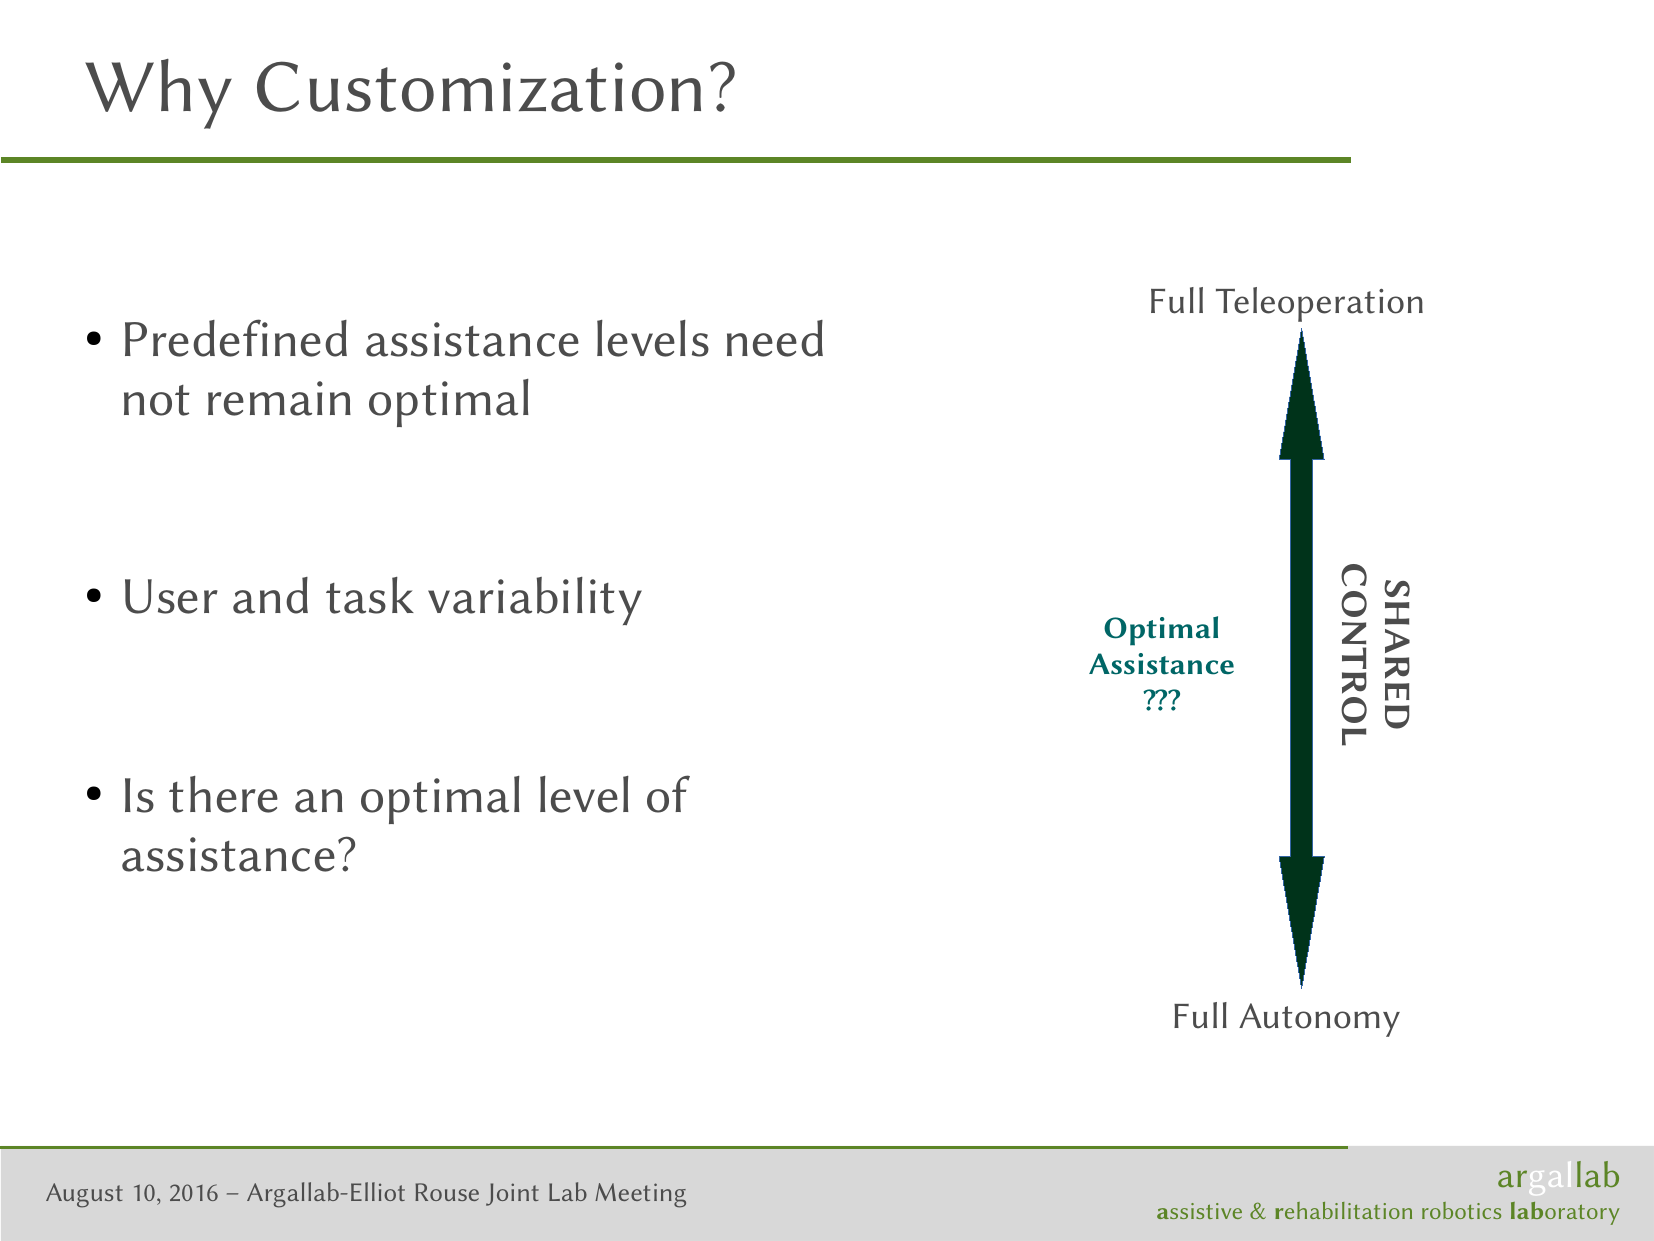

Why Customization?
Full Teleoperation
Predefined assistance levels need not remain optimal
User and task variability
Is there an optimal level of assistance?
Optimal
Assistance
???
SHARED CONTROL
Full Autonomy